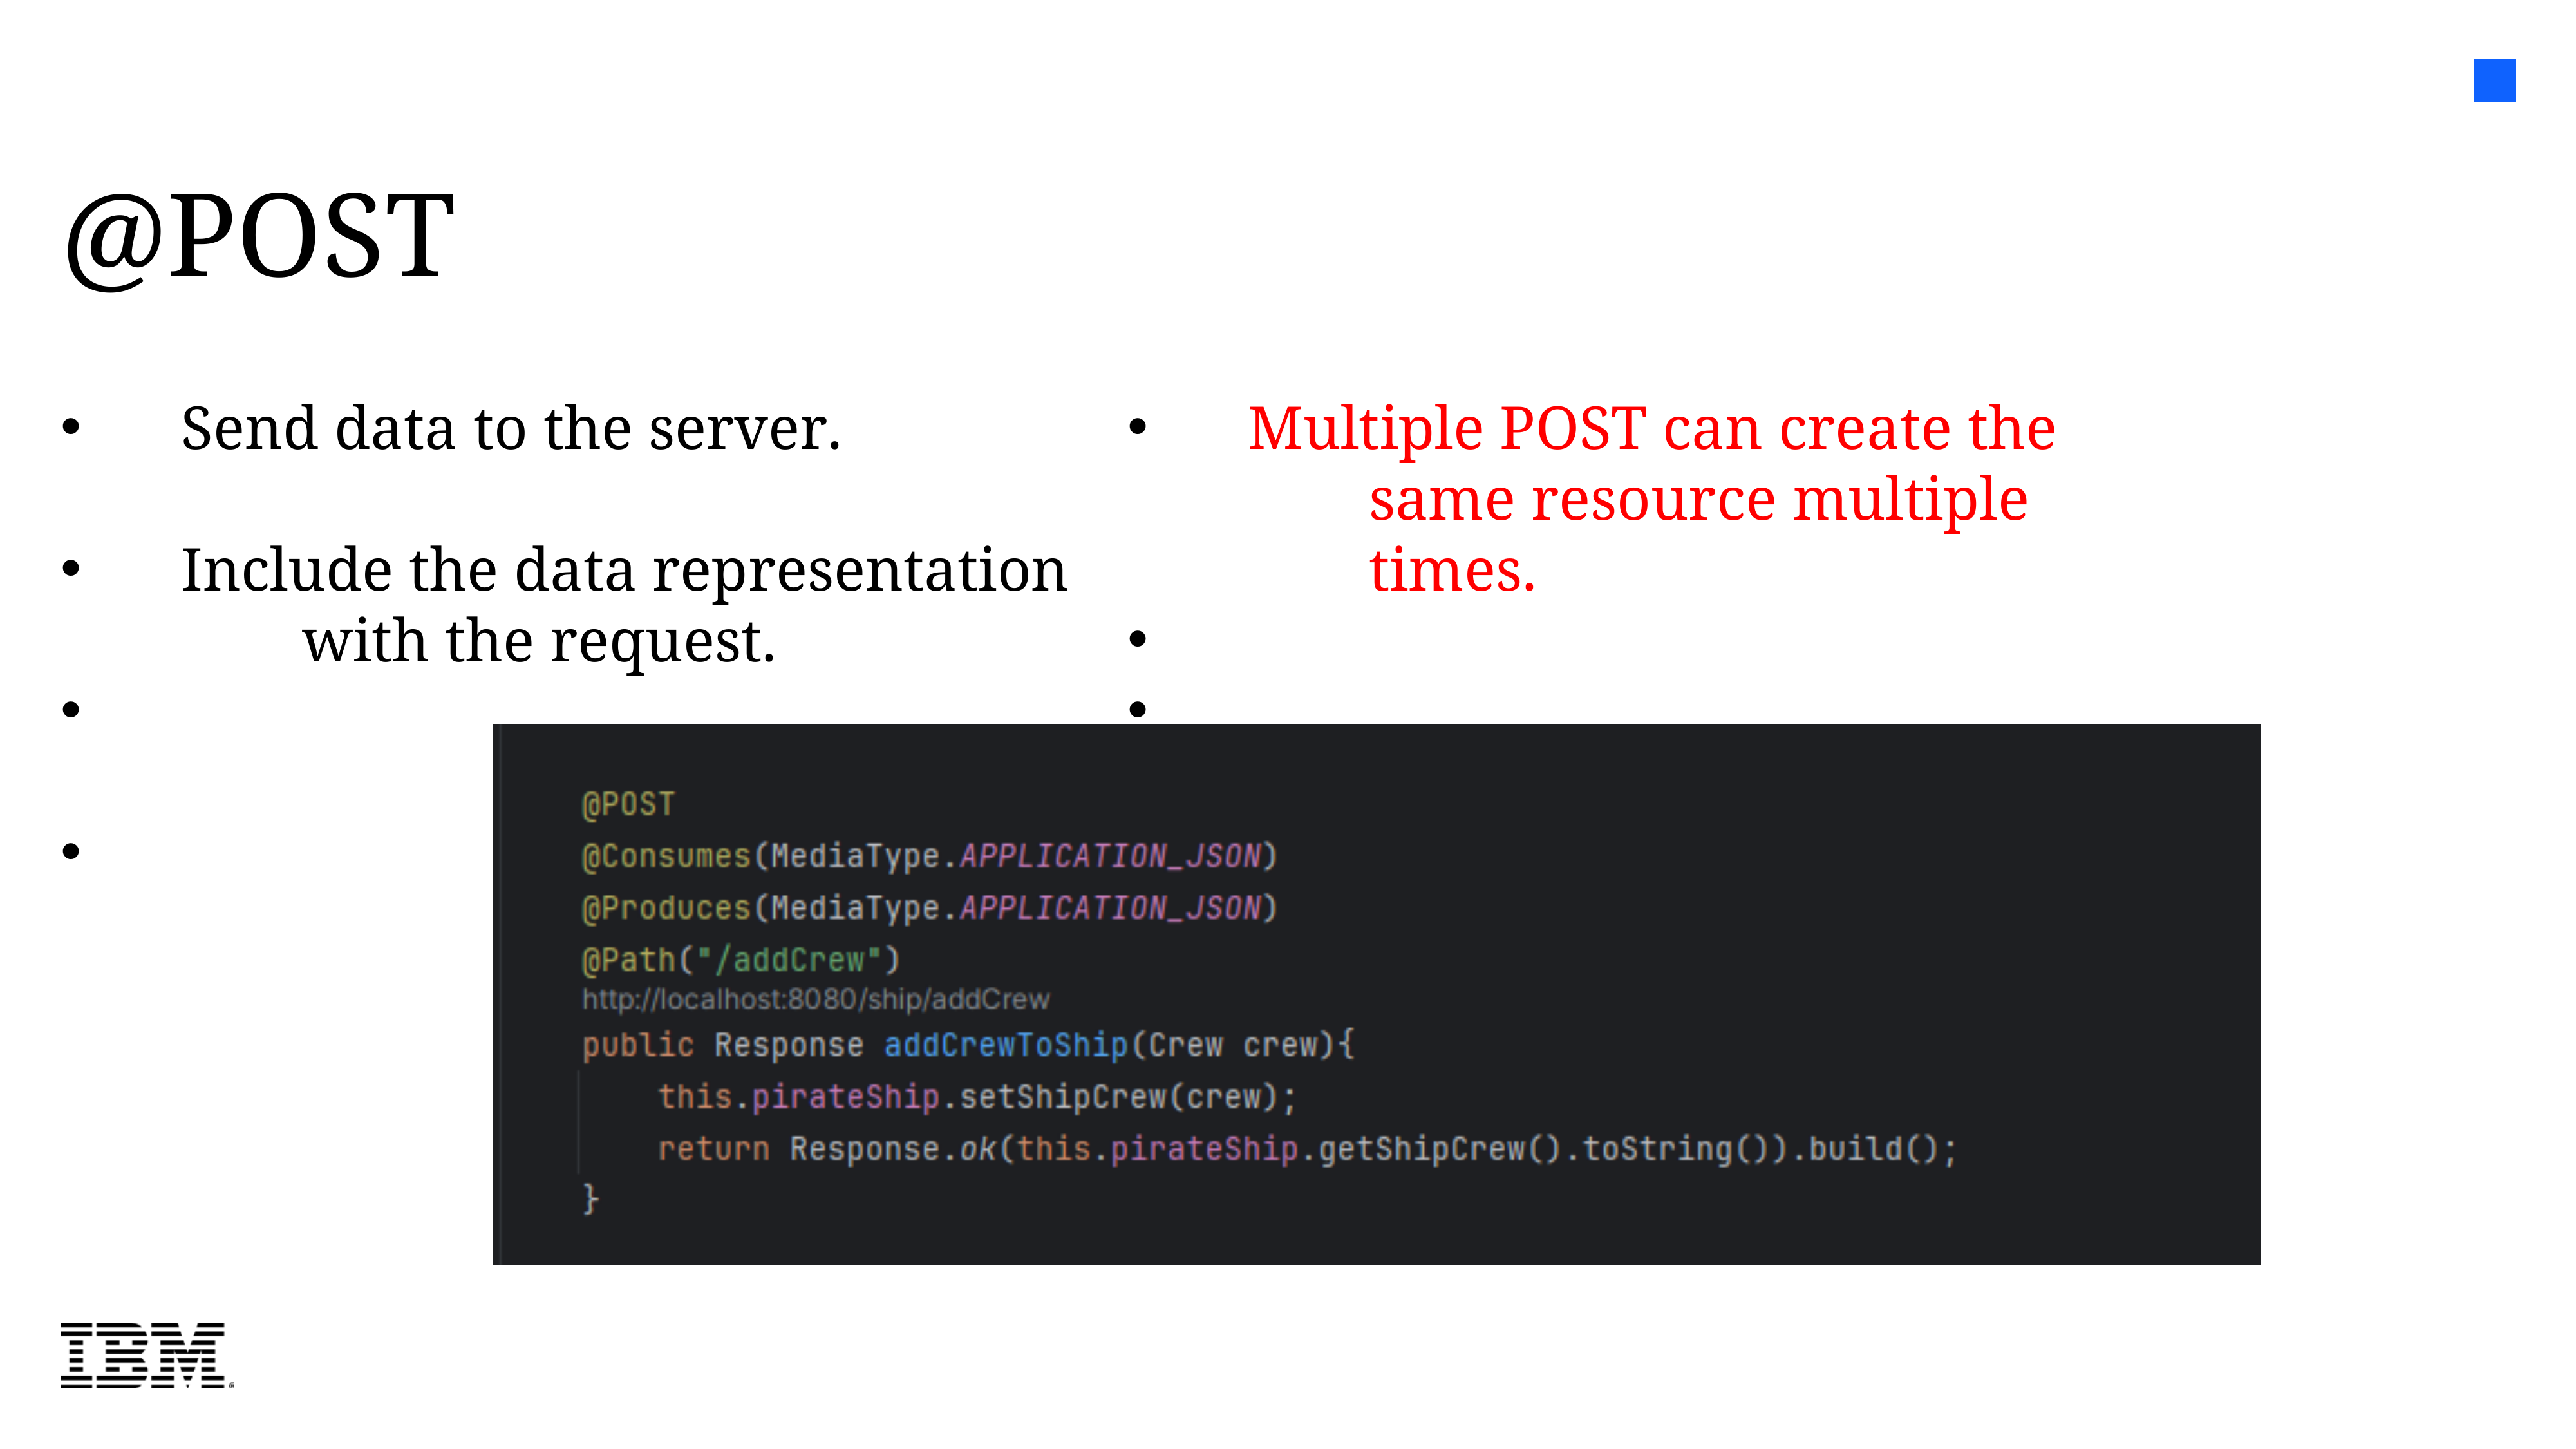

# @POST
Send data to the server.
Include the data representation with the request.
Multiple POST can create the same resource multiple times.